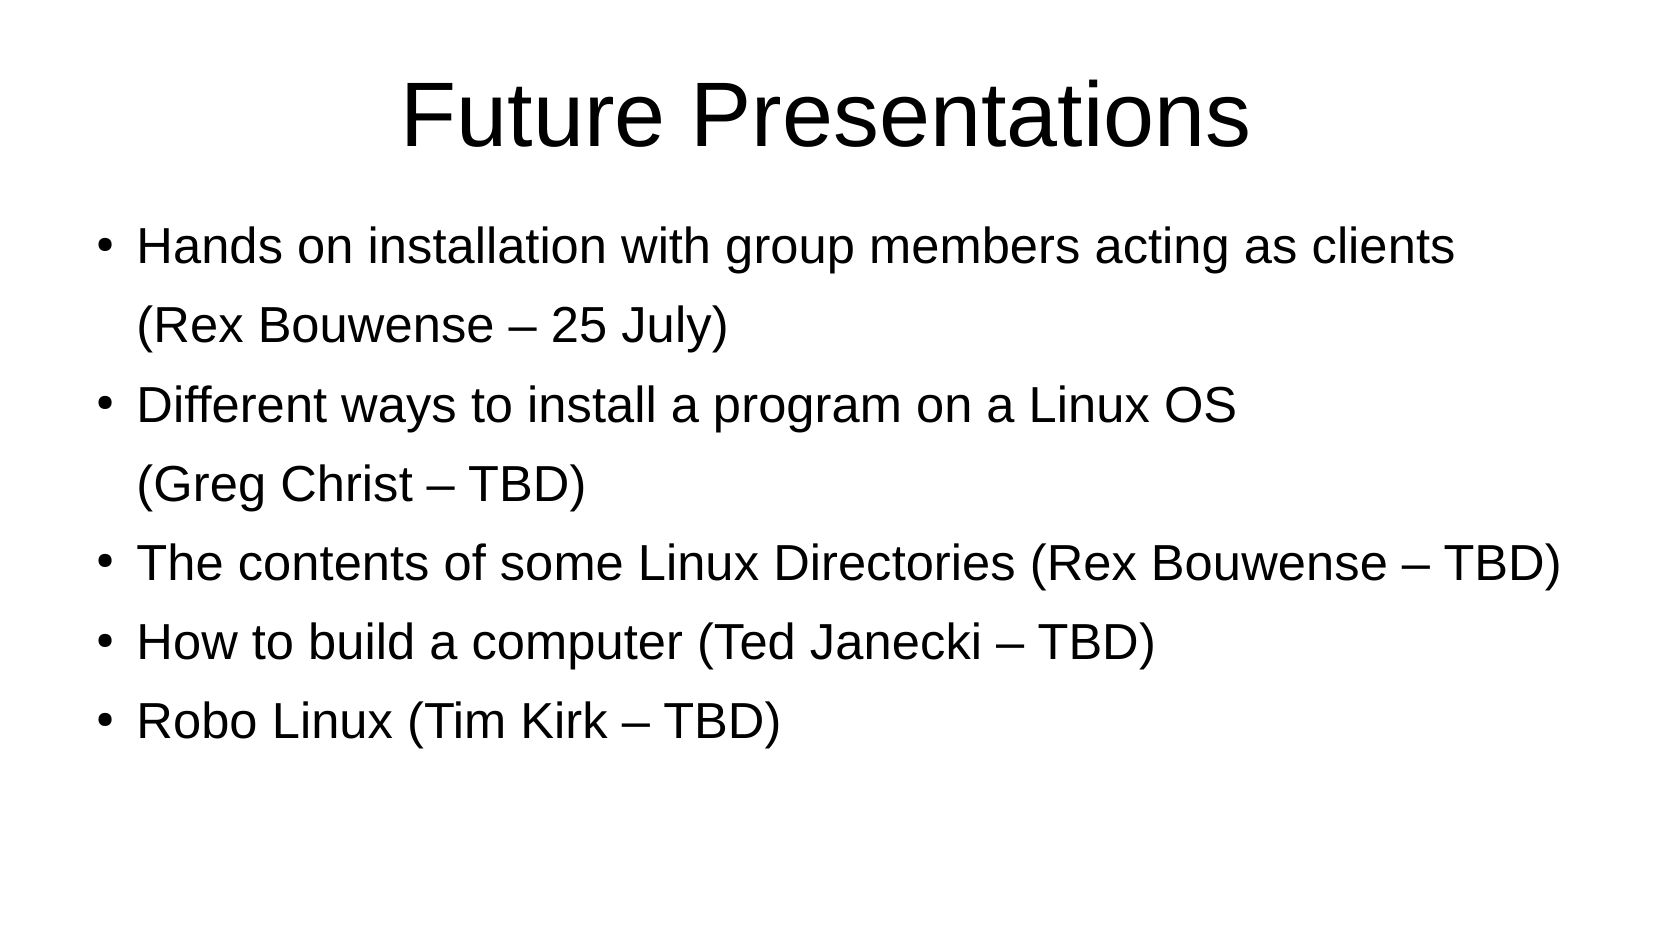

# Future Presentations
Hands on installation with group members acting as clients
(Rex Bouwense – 25 July)
Different ways to install a program on a Linux OS
(Greg Christ – TBD)
The contents of some Linux Directories (Rex Bouwense – TBD)
How to build a computer (Ted Janecki – TBD)
Robo Linux (Tim Kirk – TBD)